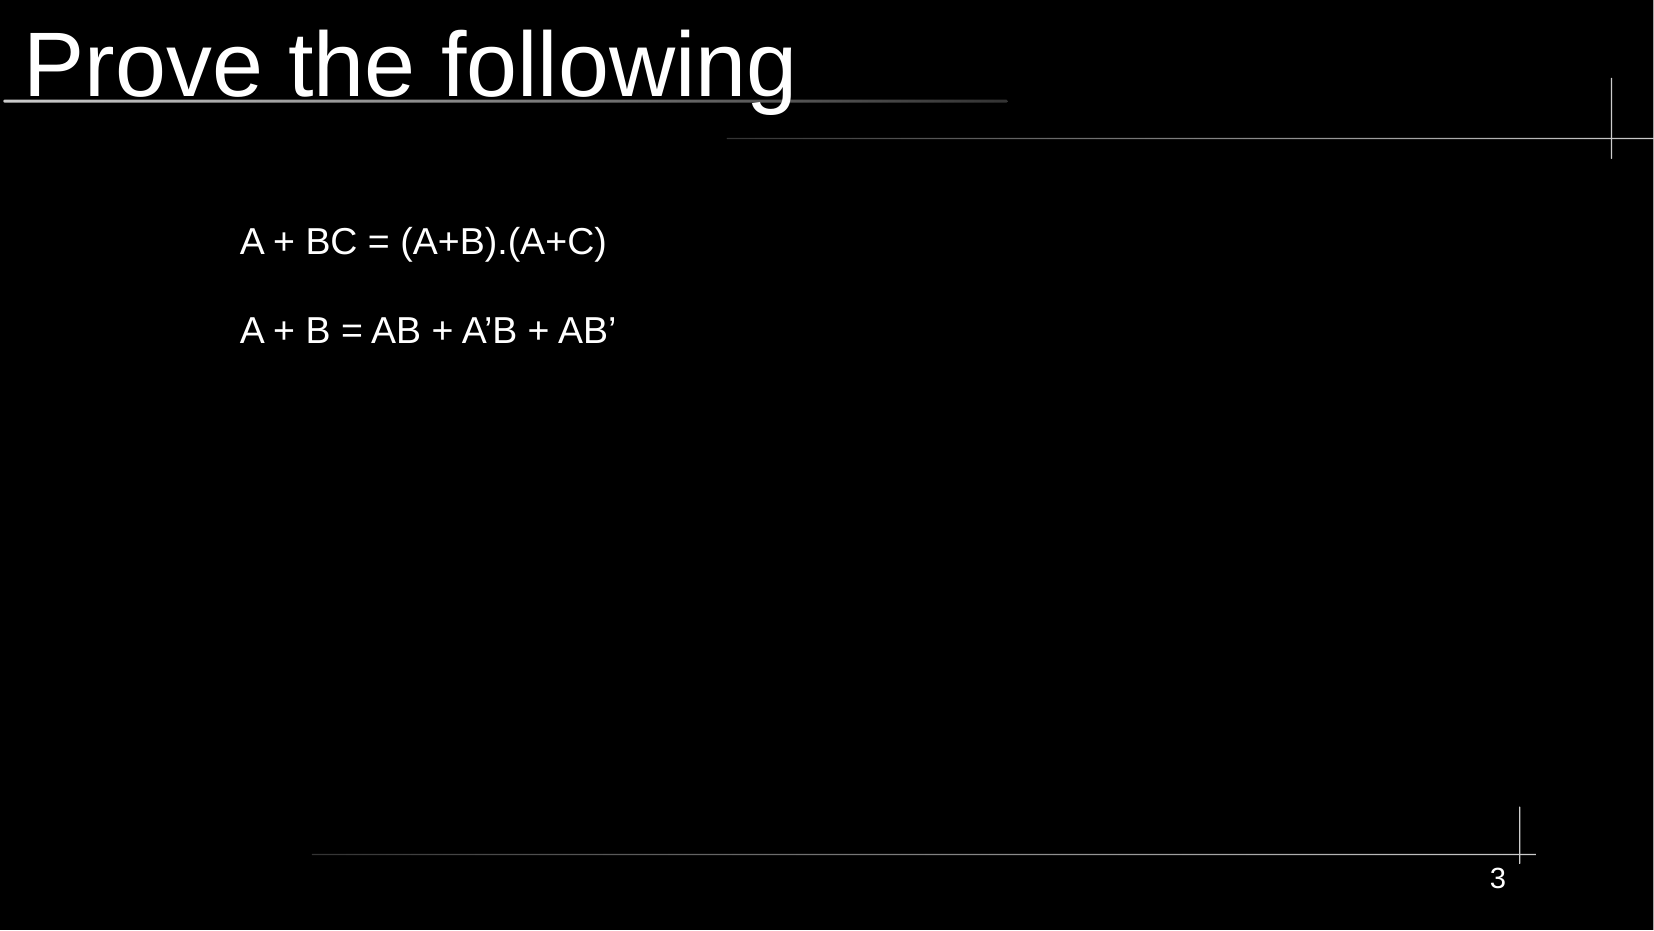

# Prove the following
A + BC = (A+B).(A+C)
A + B = AB + A’B + AB’
3